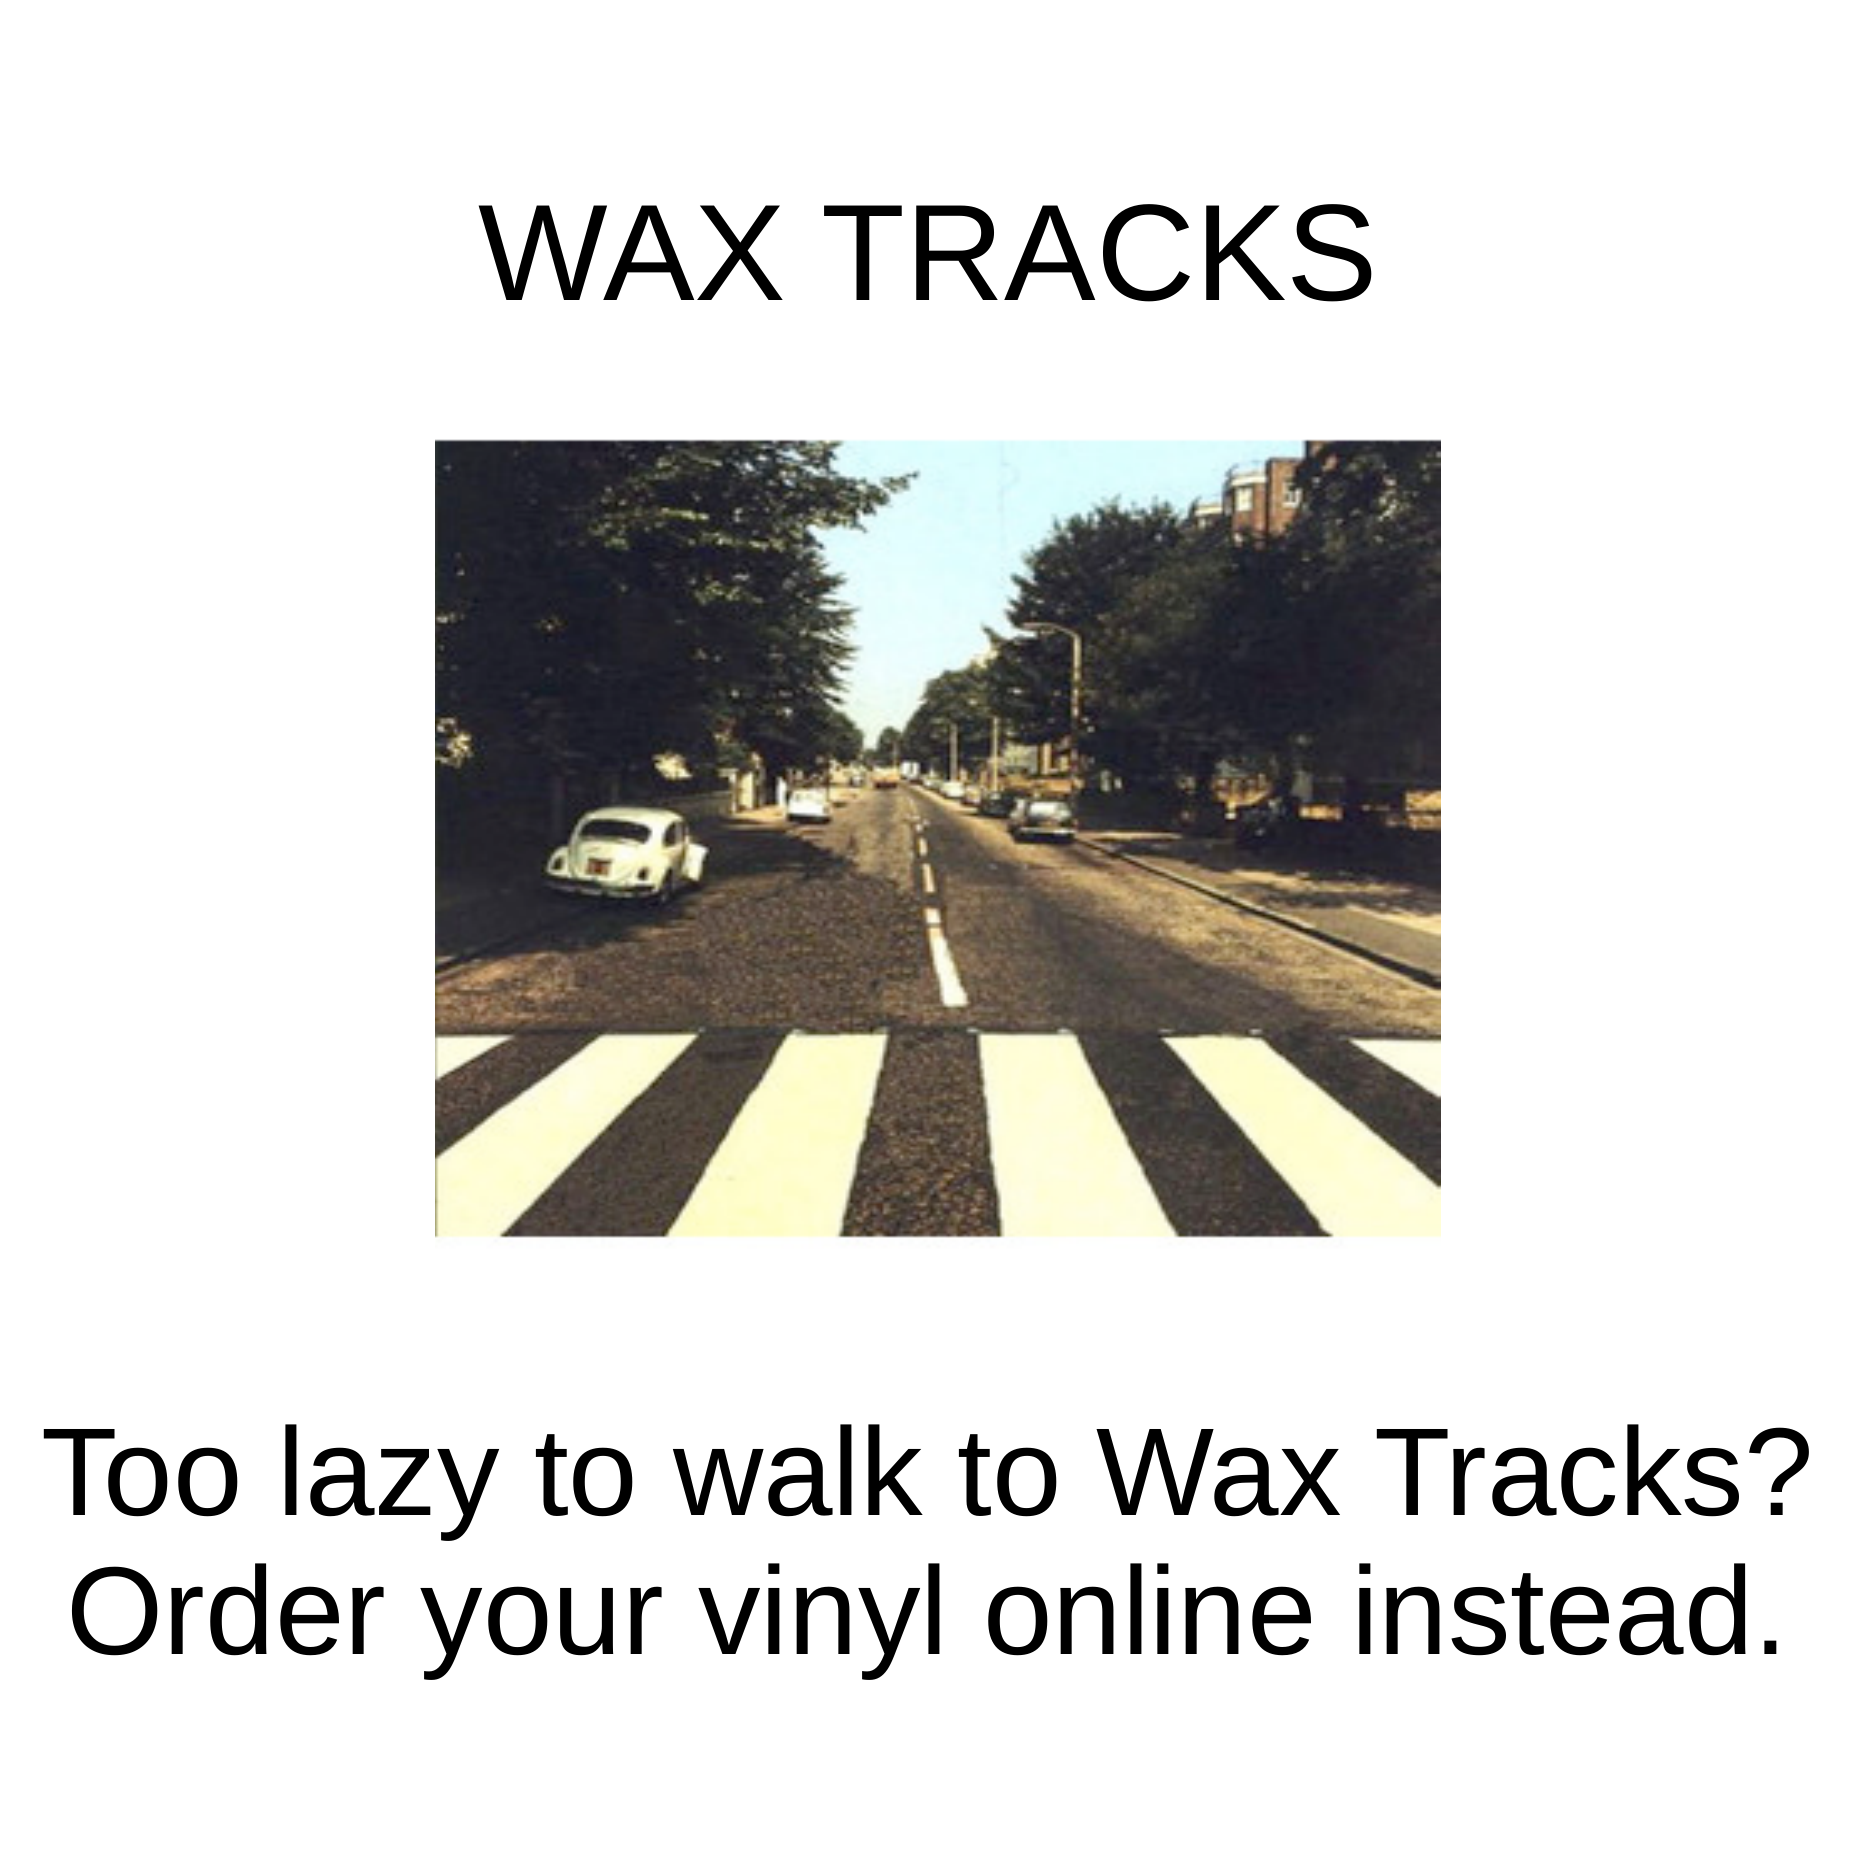

# WAX TRACKS Too lazy to walk to Wax Tracks? Order your vinyl online instead.